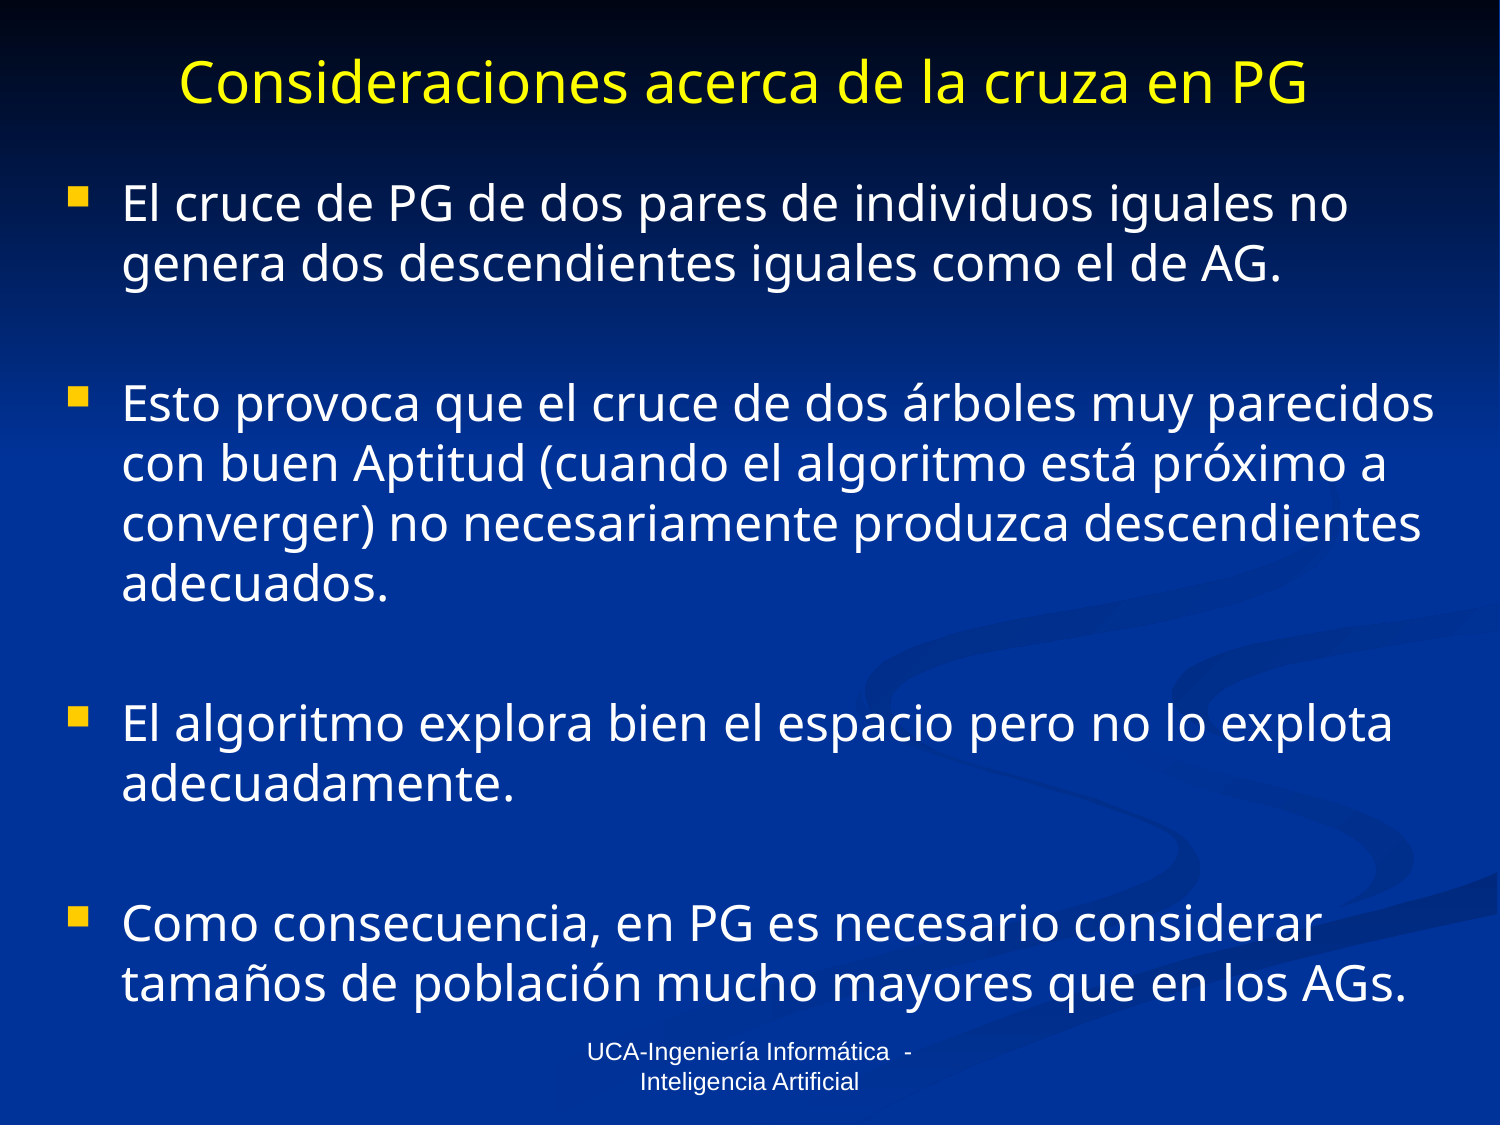

# Consideraciones acerca de la cruza en PG
El cruce de PG de dos pares de individuos iguales no genera dos descendientes iguales como el de AG.
Esto provoca que el cruce de dos árboles muy parecidos con buen Aptitud (cuando el algoritmo está próximo a converger) no necesariamente produzca descendientes adecuados.
El algoritmo explora bien el espacio pero no lo explota adecuadamente.
Como consecuencia, en PG es necesario considerar tamaños de población mucho mayores que en los AGs.
UCA-Ingeniería Informática - Inteligencia Artificial